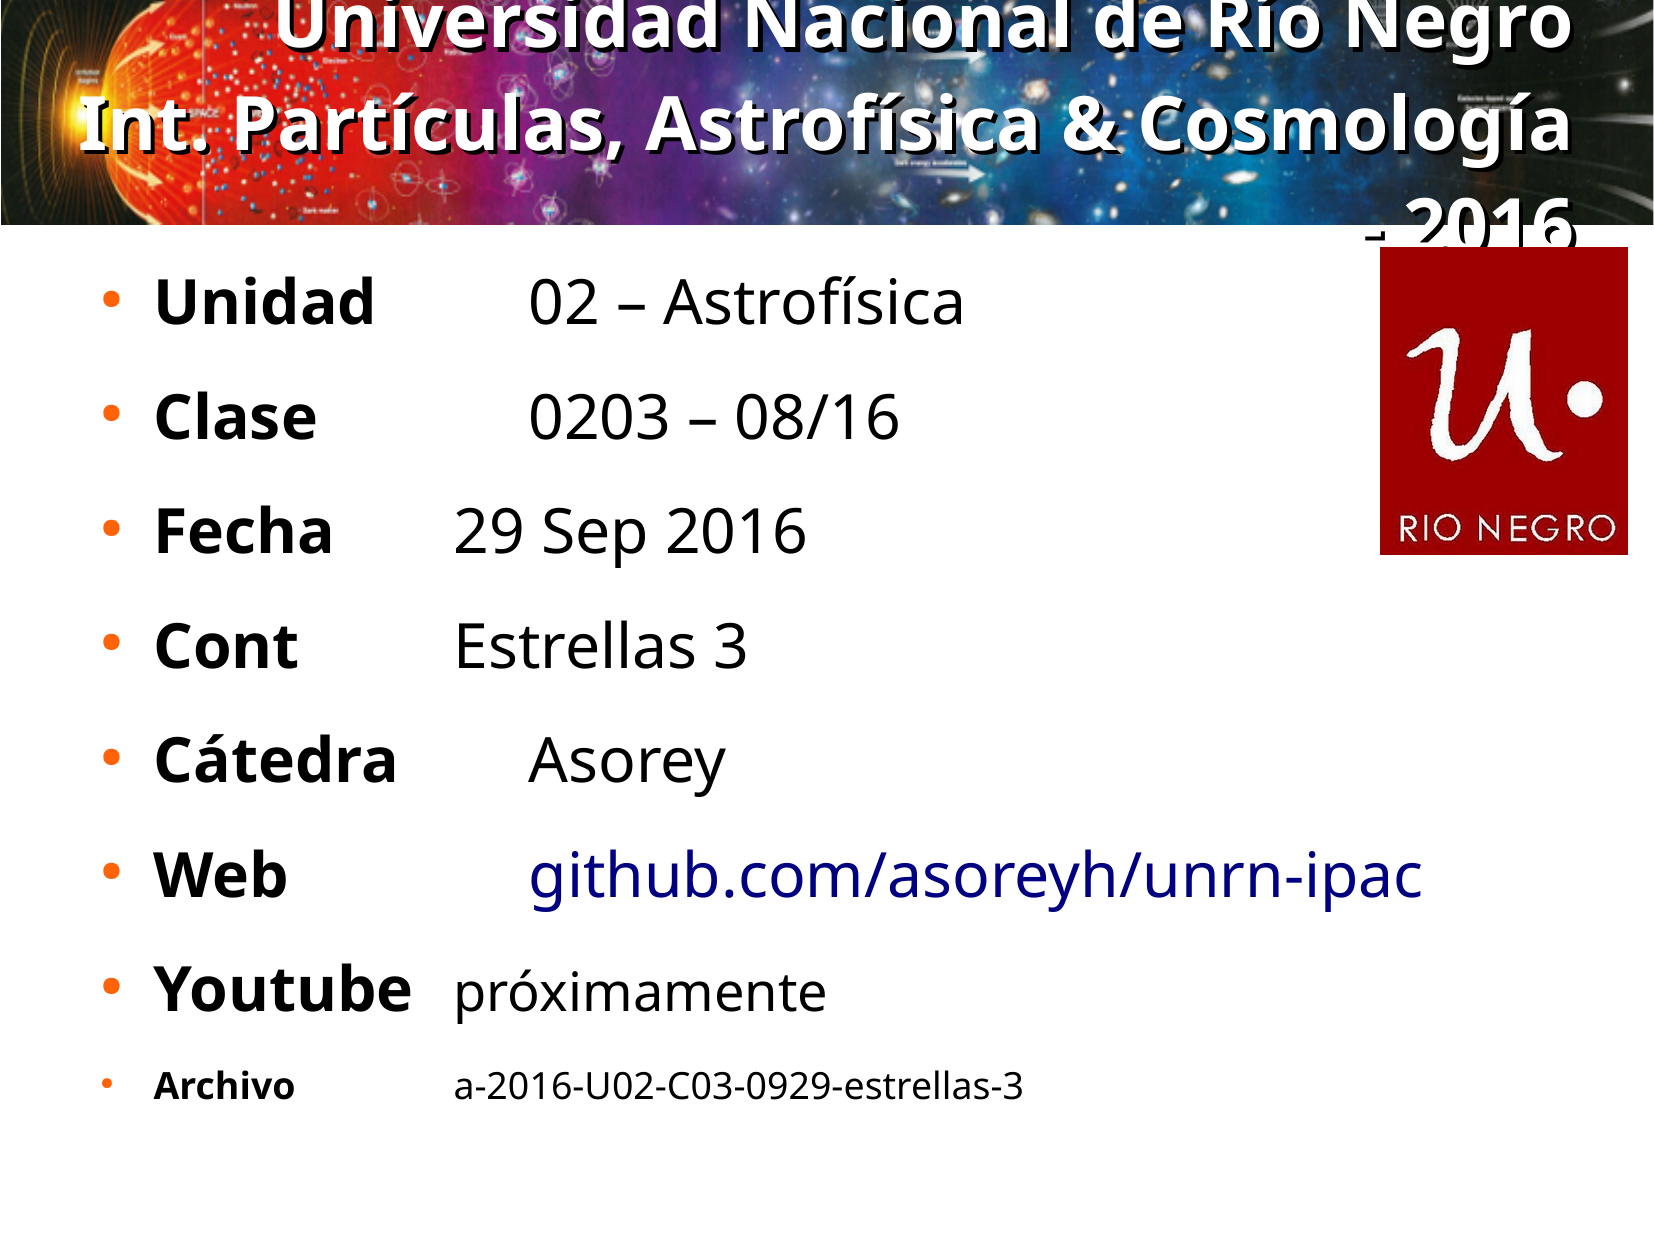

# Universidad Nacional de Río Negro Int. Partículas, Astrofísica & Cosmología - 2016
Unidad 		02 – Astrofísica
Clase			0203 – 08/16
Fecha		29 Sep 2016
Cont			Estrellas 3
Cátedra		Asorey
Web 			github.com/asoreyh/unrn-ipac
Youtube 	próximamente
Archivo			a-2016-U02-C03-0929-estrellas-3